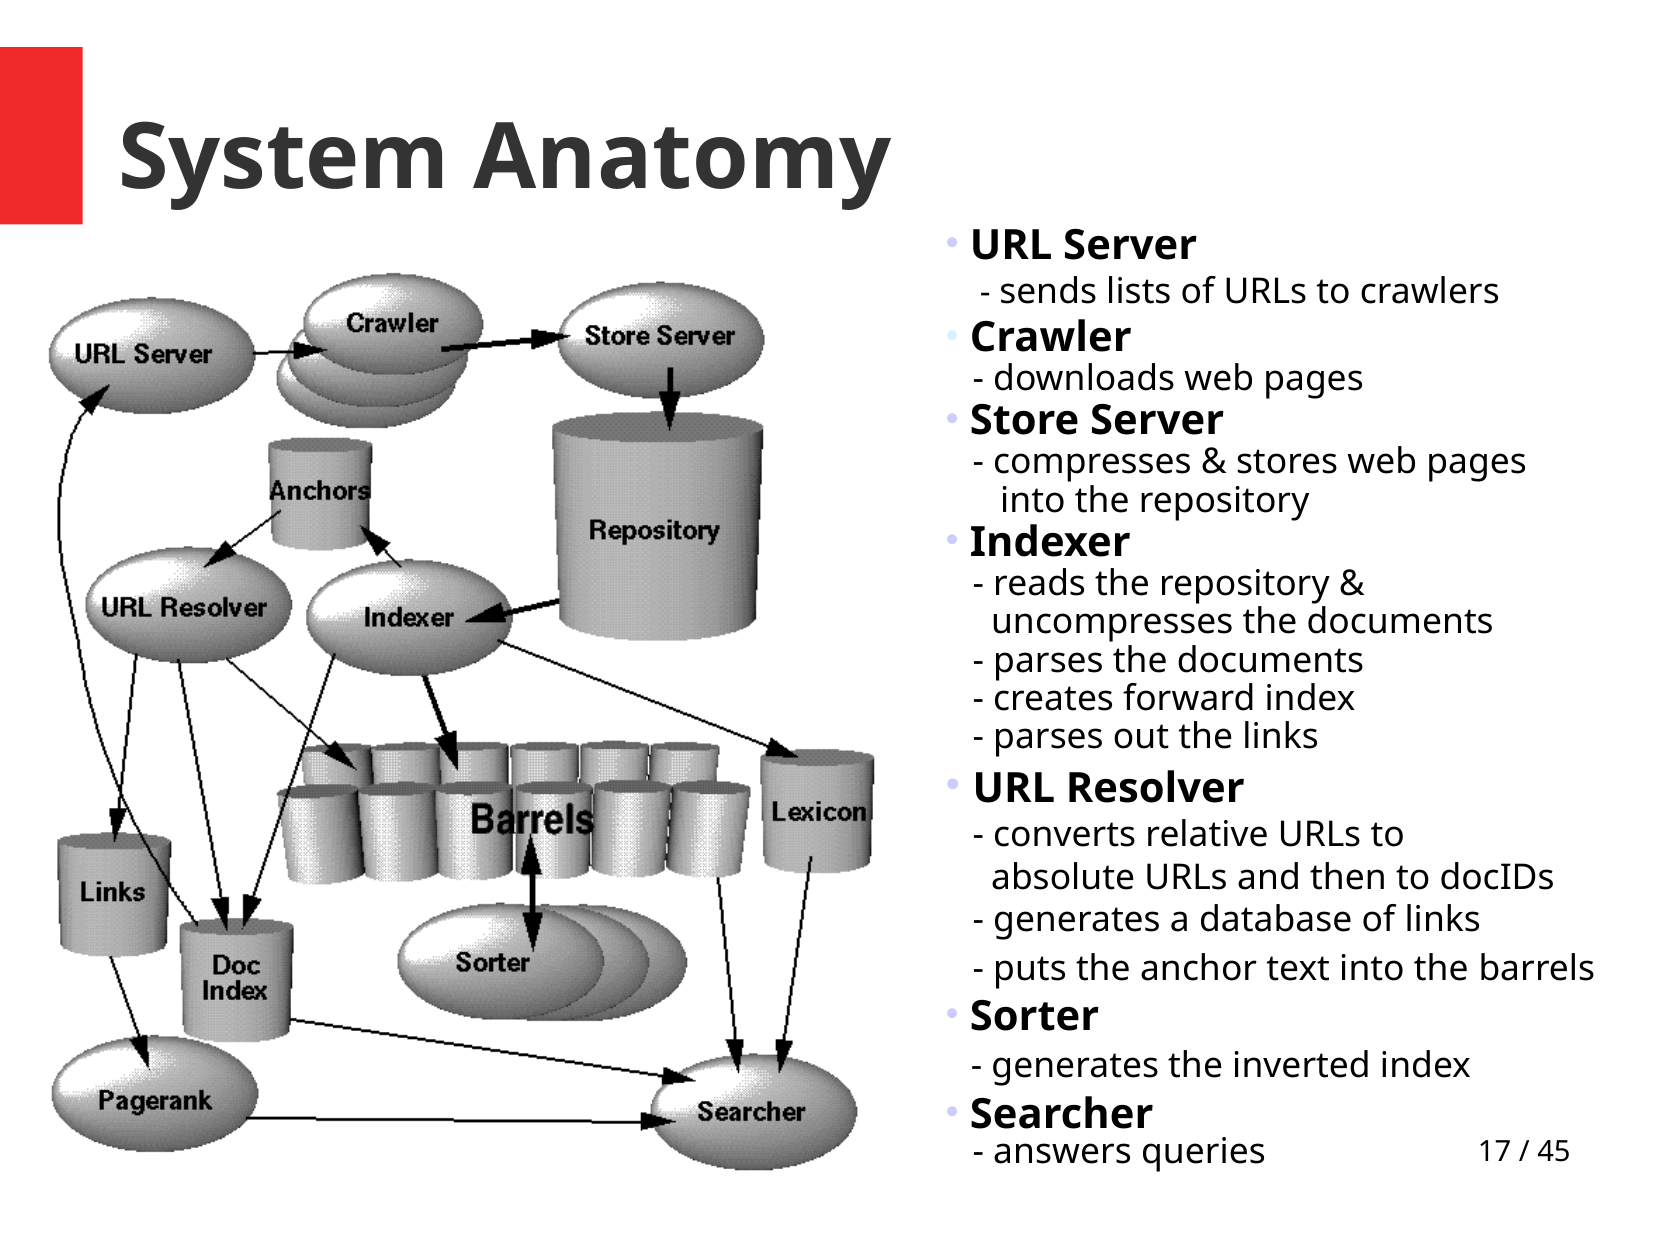

# System Anatomy
 URL Server
 - sends lists of URLs to crawlers
 Crawler
 - downloads web pages
 Store Server
 - compresses & stores web pages
 into the repository
 Indexer
 - reads the repository &
 uncompresses the documents
 - parses the documents
 - creates forward index
 - parses out the links
 URL Resolver
 - converts relative URLs to
 absolute URLs and then to docIDs
 - generates a database of links
 - puts the anchor text into the barrels
 Sorter
 - generates the inverted index
 Searcher
 - answers queries
17